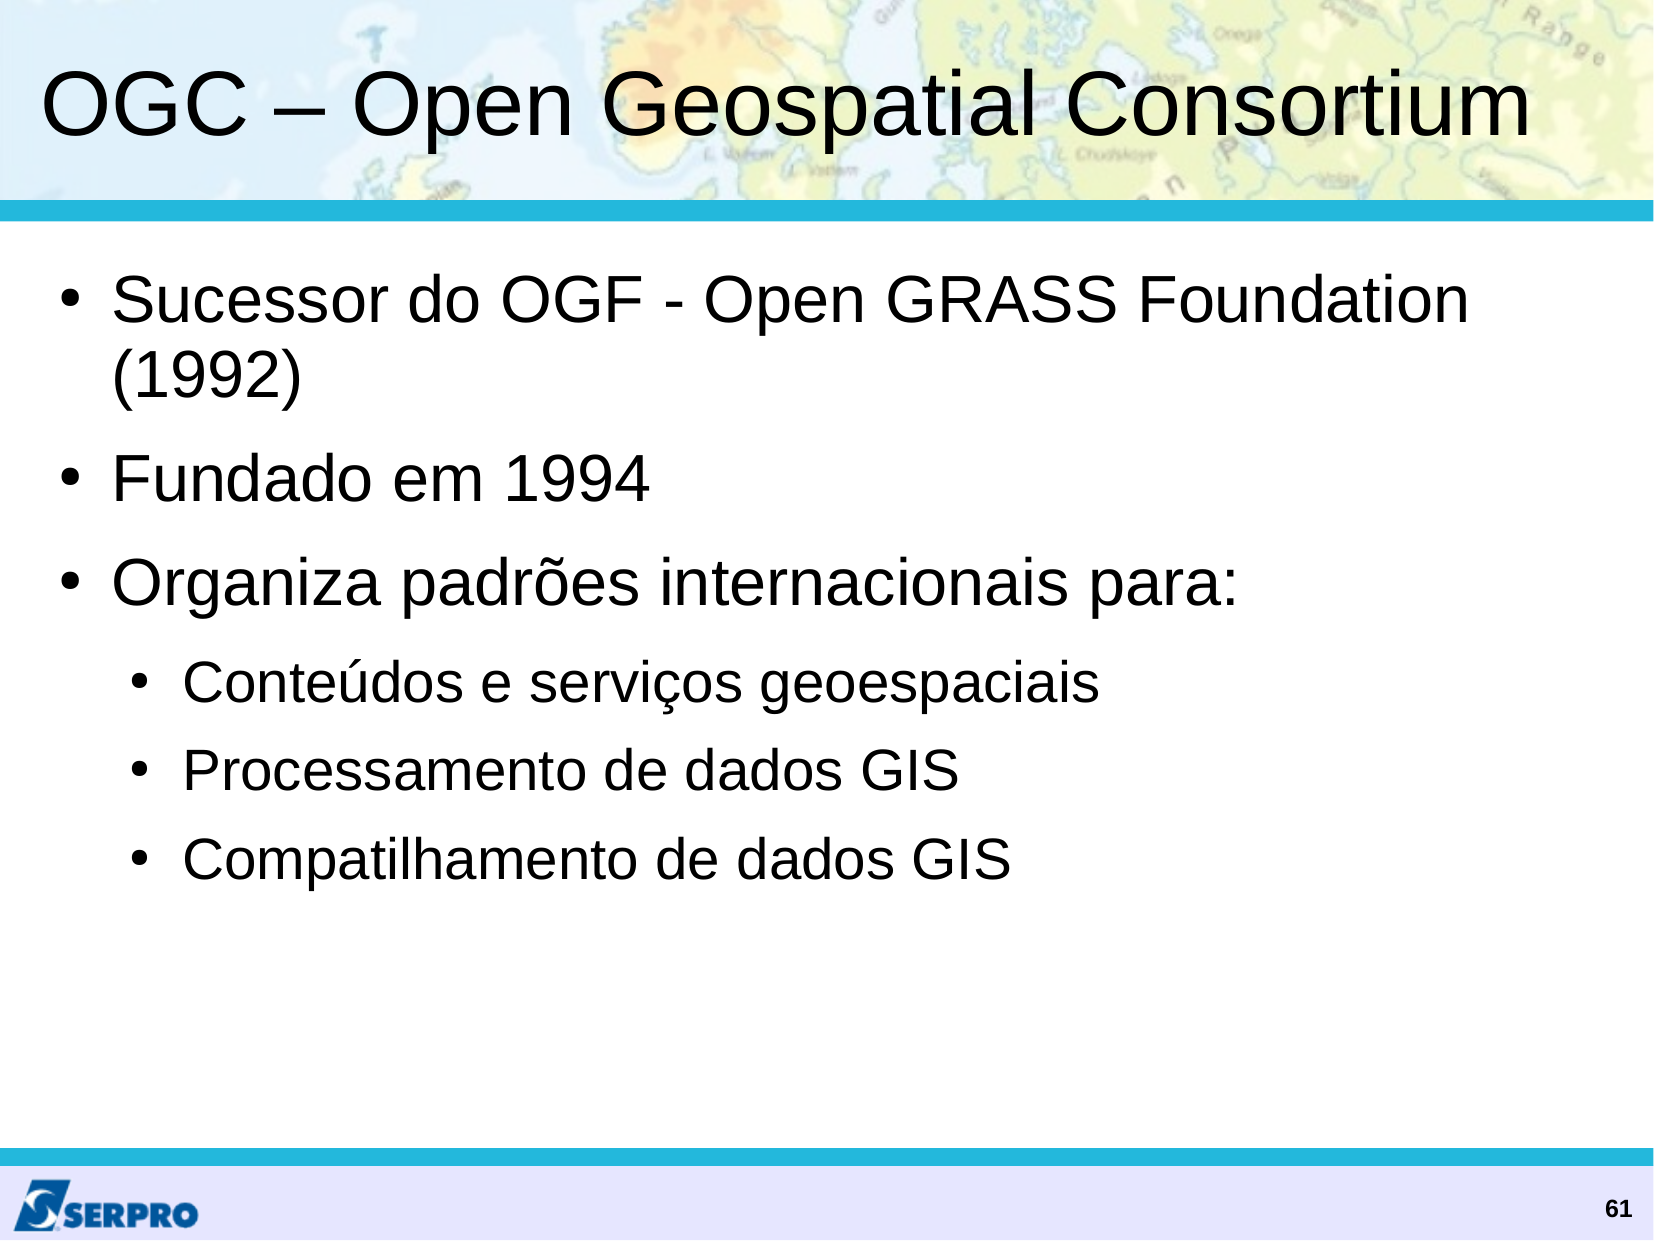

# OGC – Open Geospatial Consortium
Sucessor do OGF - Open GRASS Foundation (1992)
Fundado em 1994
Organiza padrões internacionais para:
Conteúdos e serviços geoespaciais
Processamento de dados GIS
Compatilhamento de dados GIS
61